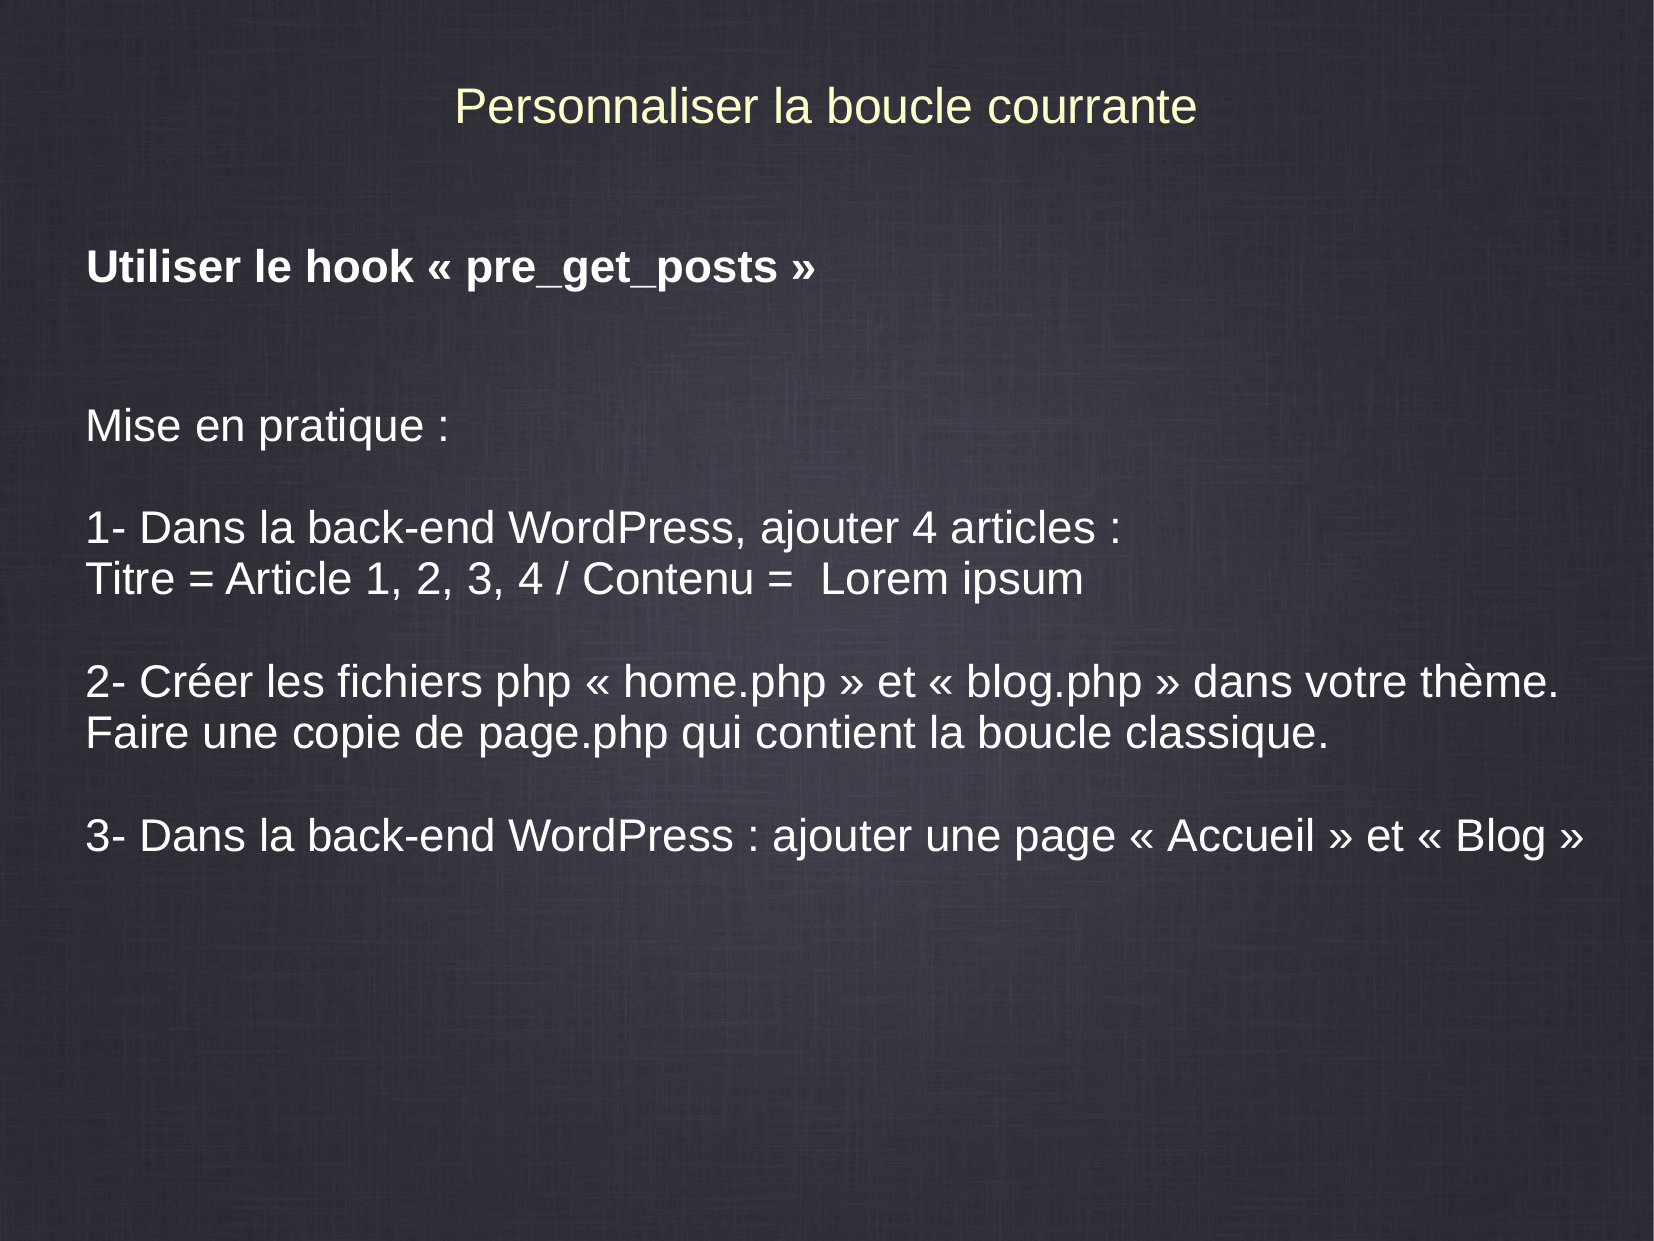

Personnaliser la boucle courrante
Utiliser le hook « pre_get_posts »
Mise en pratique :
1- Dans la back-end WordPress, ajouter 4 articles :
Titre = Article 1, 2, 3, 4 / Contenu = Lorem ipsum
2- Créer les fichiers php « home.php » et « blog.php » dans votre thème.
Faire une copie de page.php qui contient la boucle classique.
3- Dans la back-end WordPress : ajouter une page « Accueil » et « Blog »